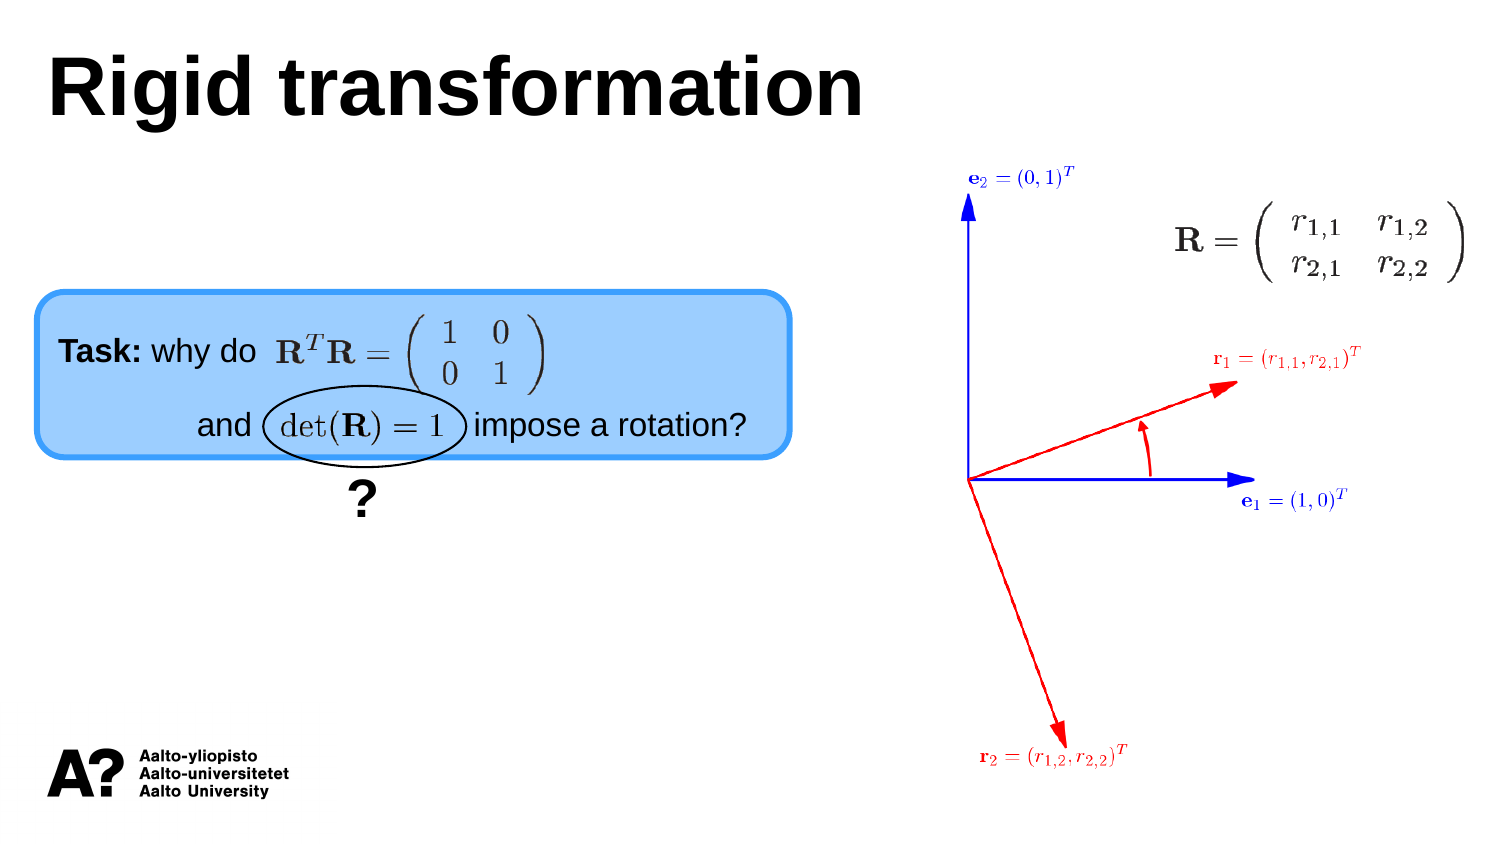

# Rigid transformation
 Task: why do
 and impose a rotation?
 ?